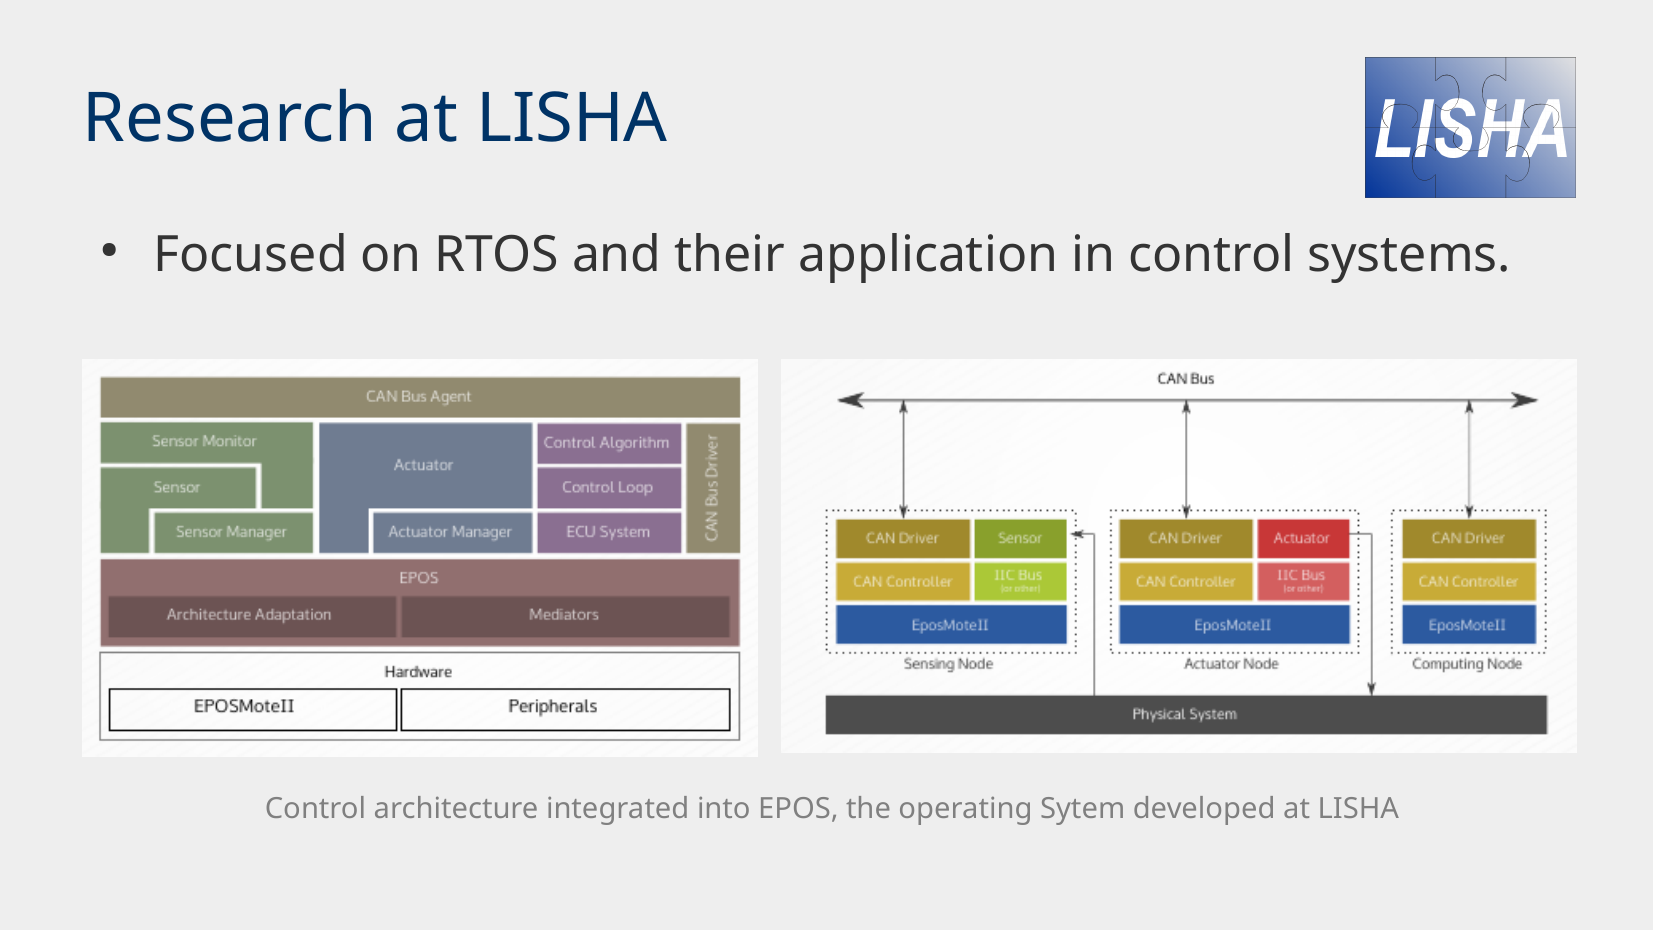

# Research at LISHA
Focused on RTOS and their application in control systems.
Control architecture integrated into EPOS, the operating Sytem developed at LISHA